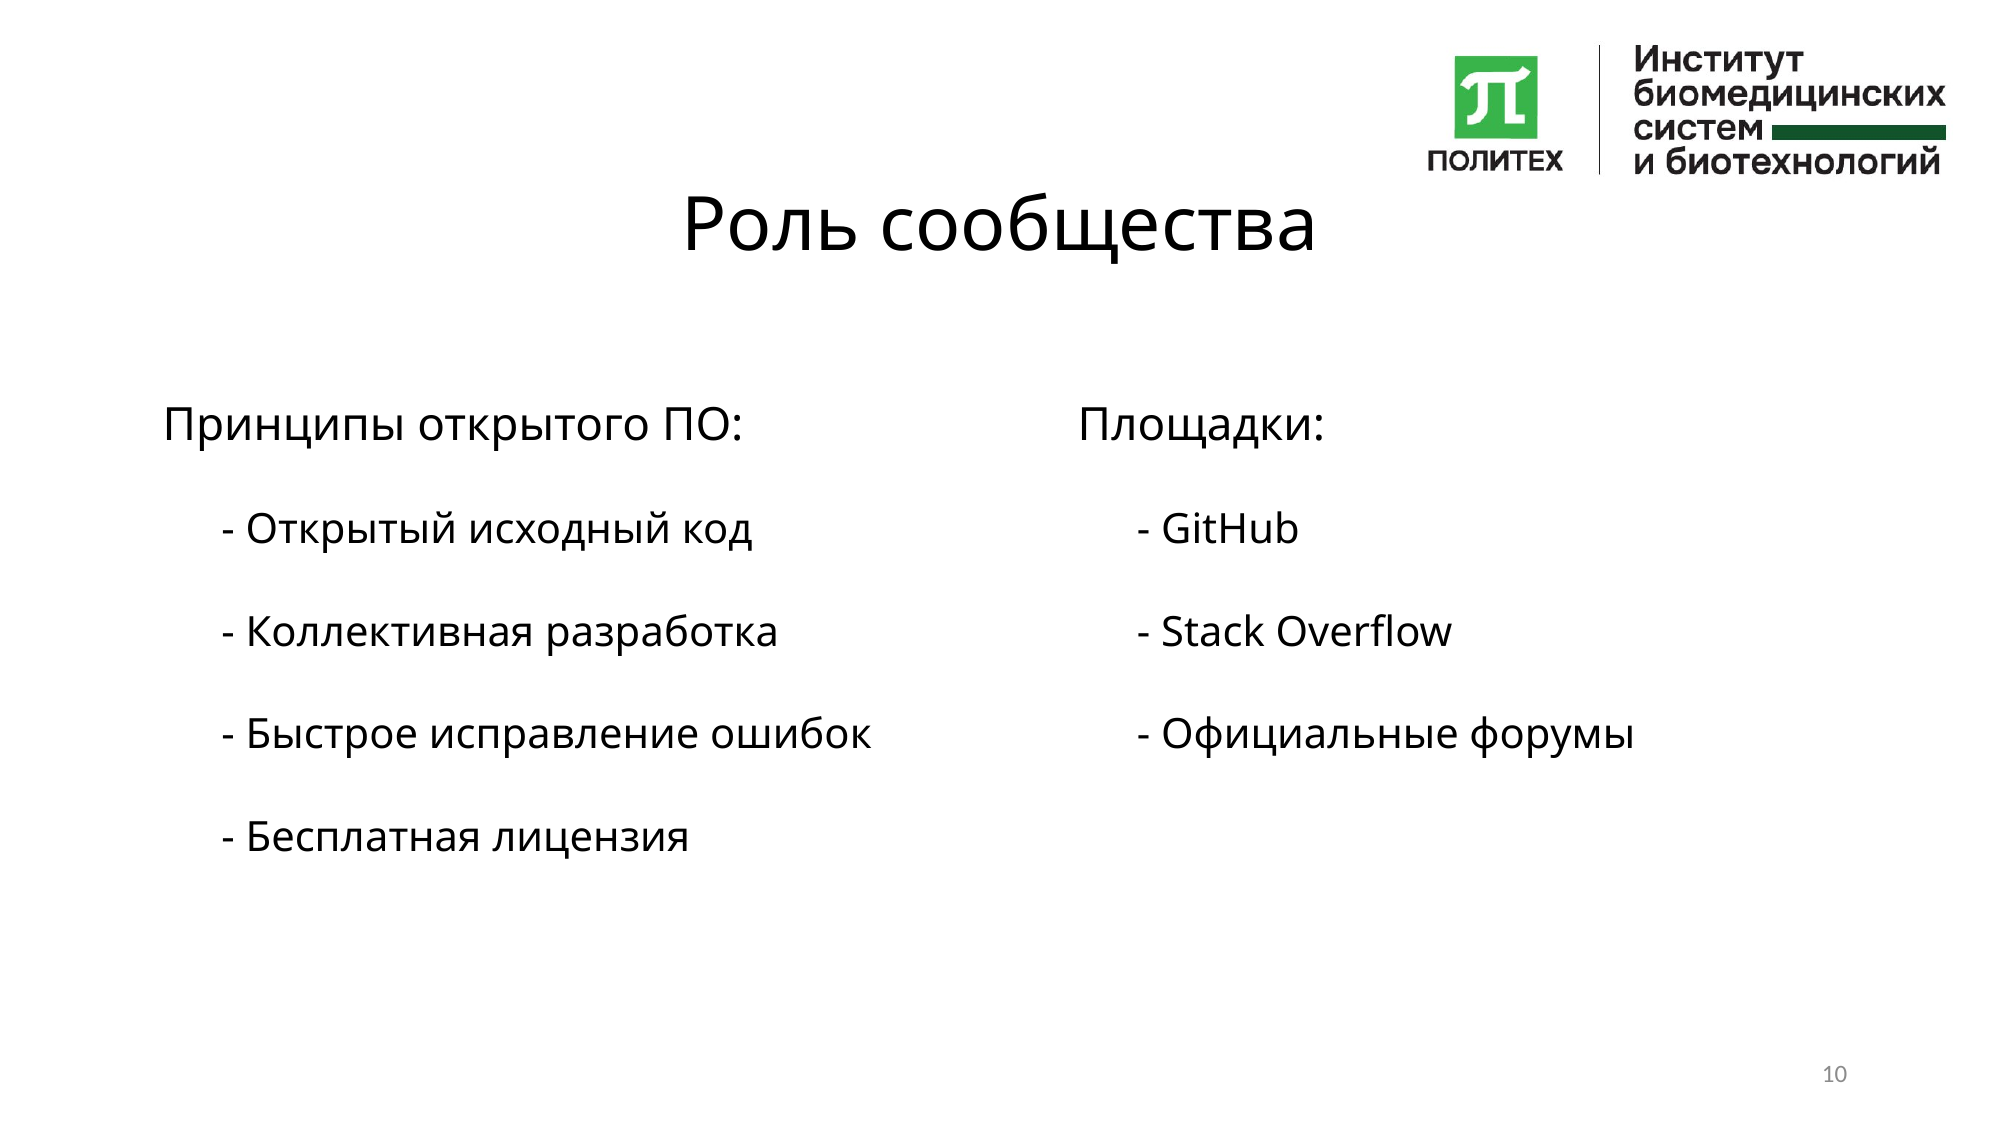

Роль сообщества
Принципы открытого ПО:
- Открытый исходный код
- Коллективная разработка
- Быстрое исправление ошибок
- Бесплатная лицензия
Площадки:
- GitHub
- Stack Overflow
- Официальные форумы
10